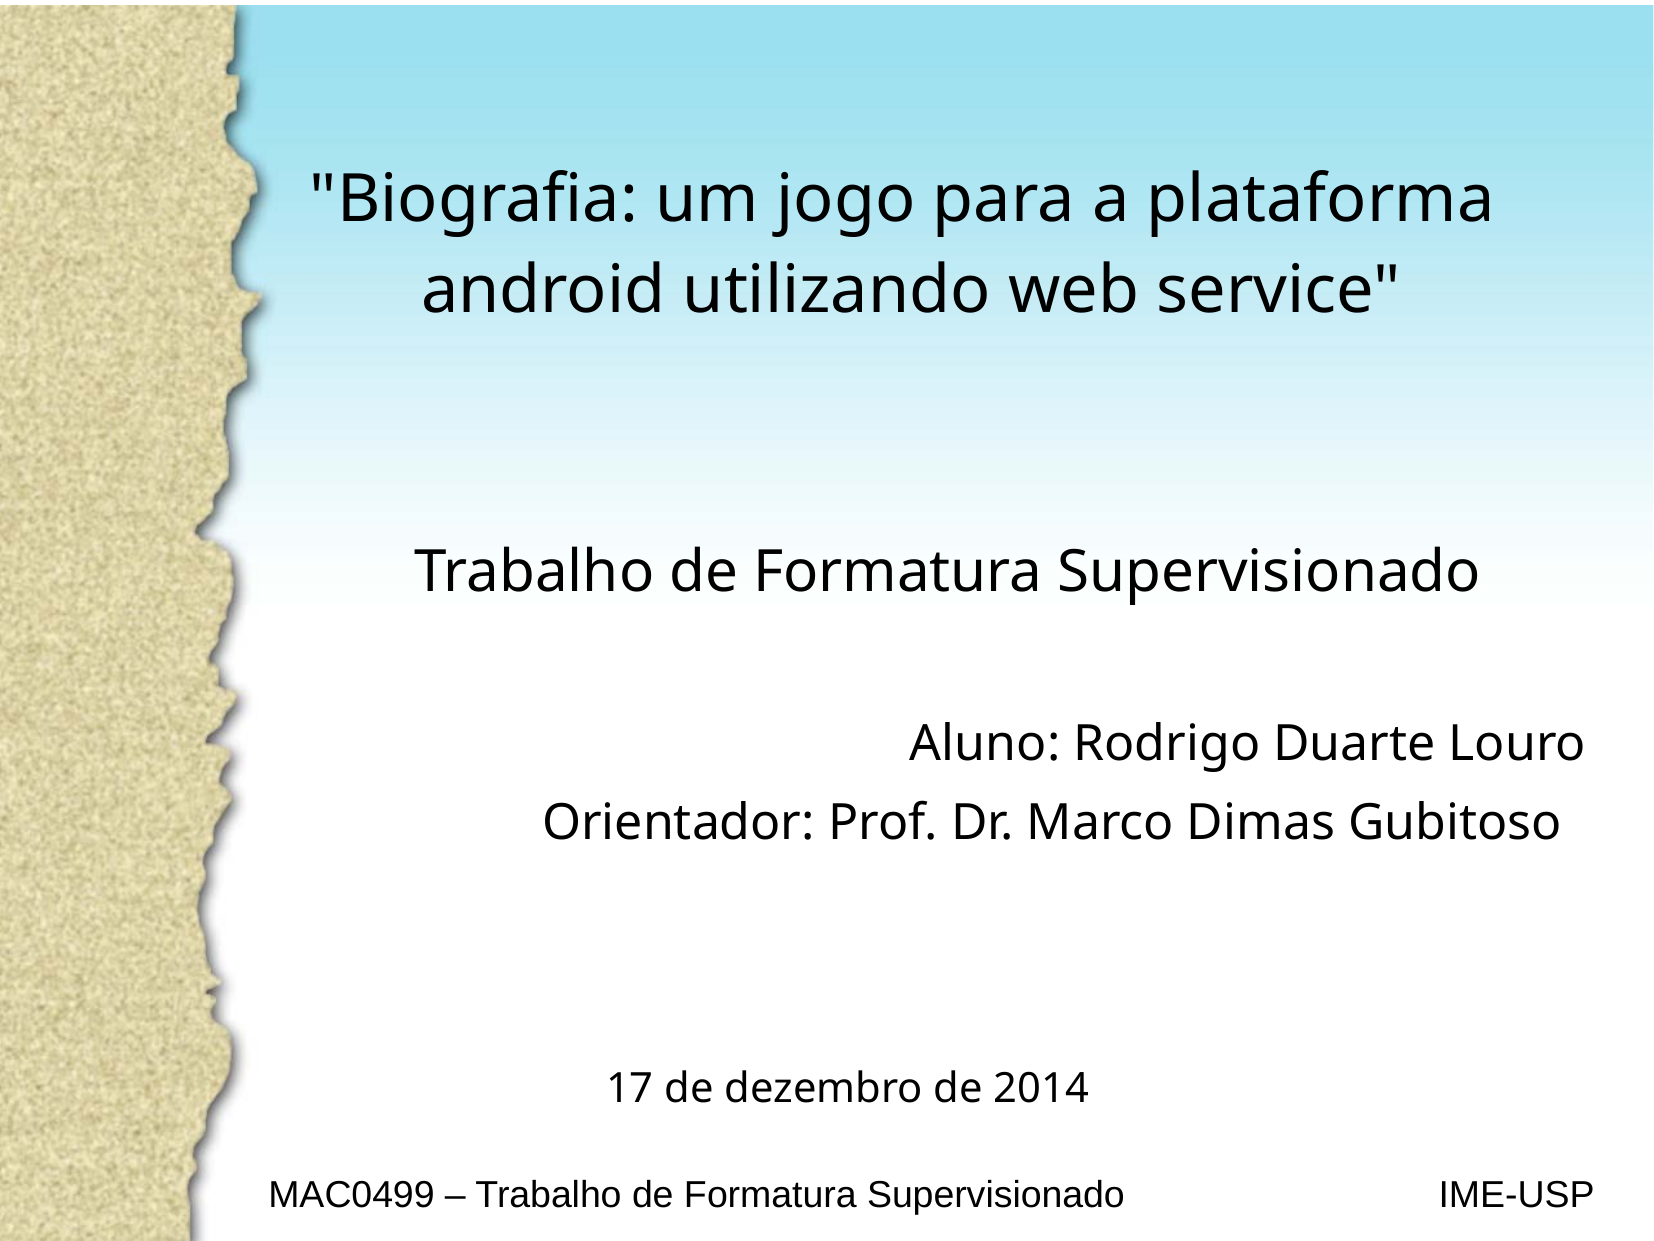

"Biografia: um jogo para a plataforma
 android utilizando web service"
Trabalho de Formatura Supervisionado
Aluno: Rodrigo Duarte Louro
Orientador: Prof. Dr. Marco Dimas Gubitoso
17 de dezembro de 2014
	 MAC0499 – Trabalho de Formatura Supervisionado IME-USP